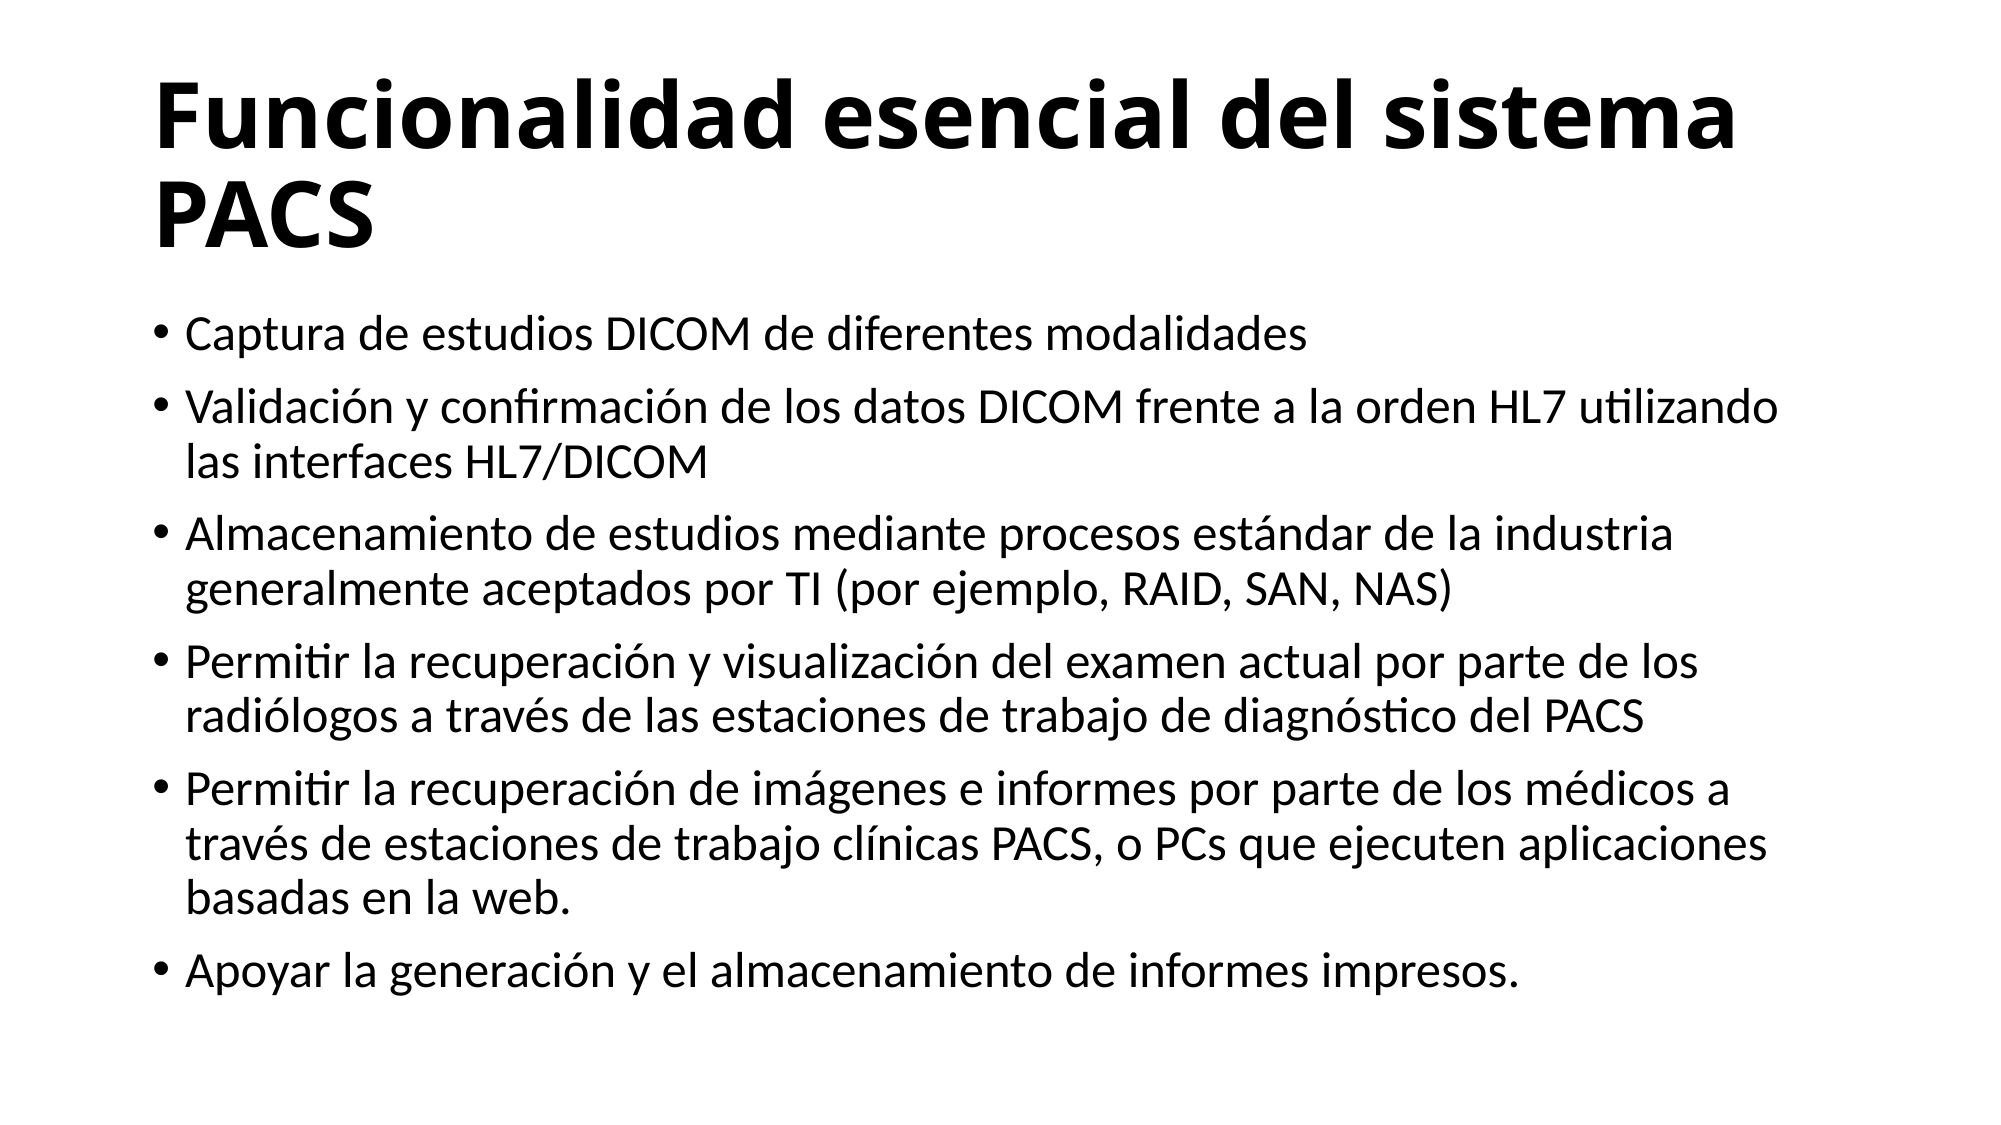

# Funcionalidad esencial del sistema PACS
Captura de estudios DICOM de diferentes modalidades
Validación y confirmación de los datos DICOM frente a la orden HL7 utilizando las interfaces HL7/DICOM
Almacenamiento de estudios mediante procesos estándar de la industria generalmente aceptados por TI (por ejemplo, RAID, SAN, NAS)
Permitir la recuperación y visualización del examen actual por parte de los radiólogos a través de las estaciones de trabajo de diagnóstico del PACS
Permitir la recuperación de imágenes e informes por parte de los médicos a través de estaciones de trabajo clínicas PACS, o PCs que ejecuten aplicaciones basadas en la web.
Apoyar la generación y el almacenamiento de informes impresos.